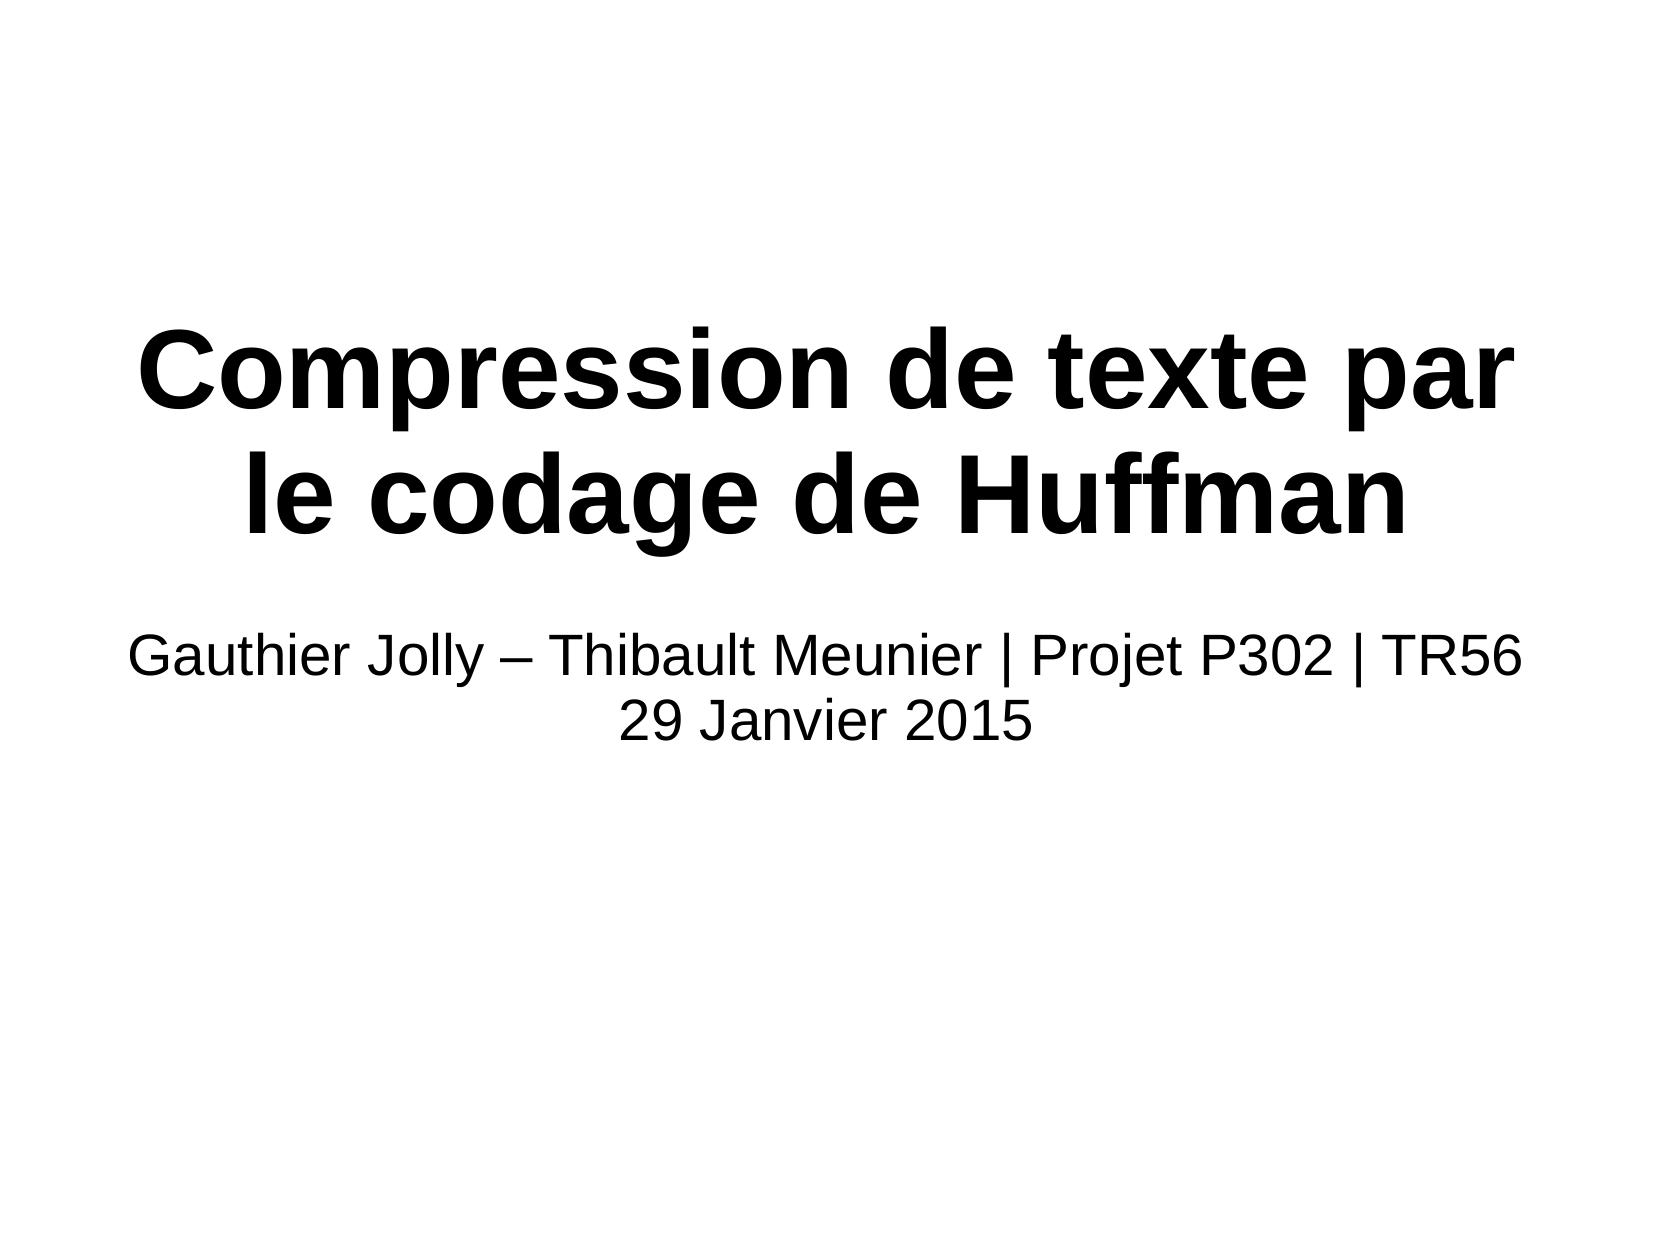

# Compression de texte par le codage de Huffman
Gauthier Jolly – Thibault Meunier | Projet P302 | TR56
29 Janvier 2015